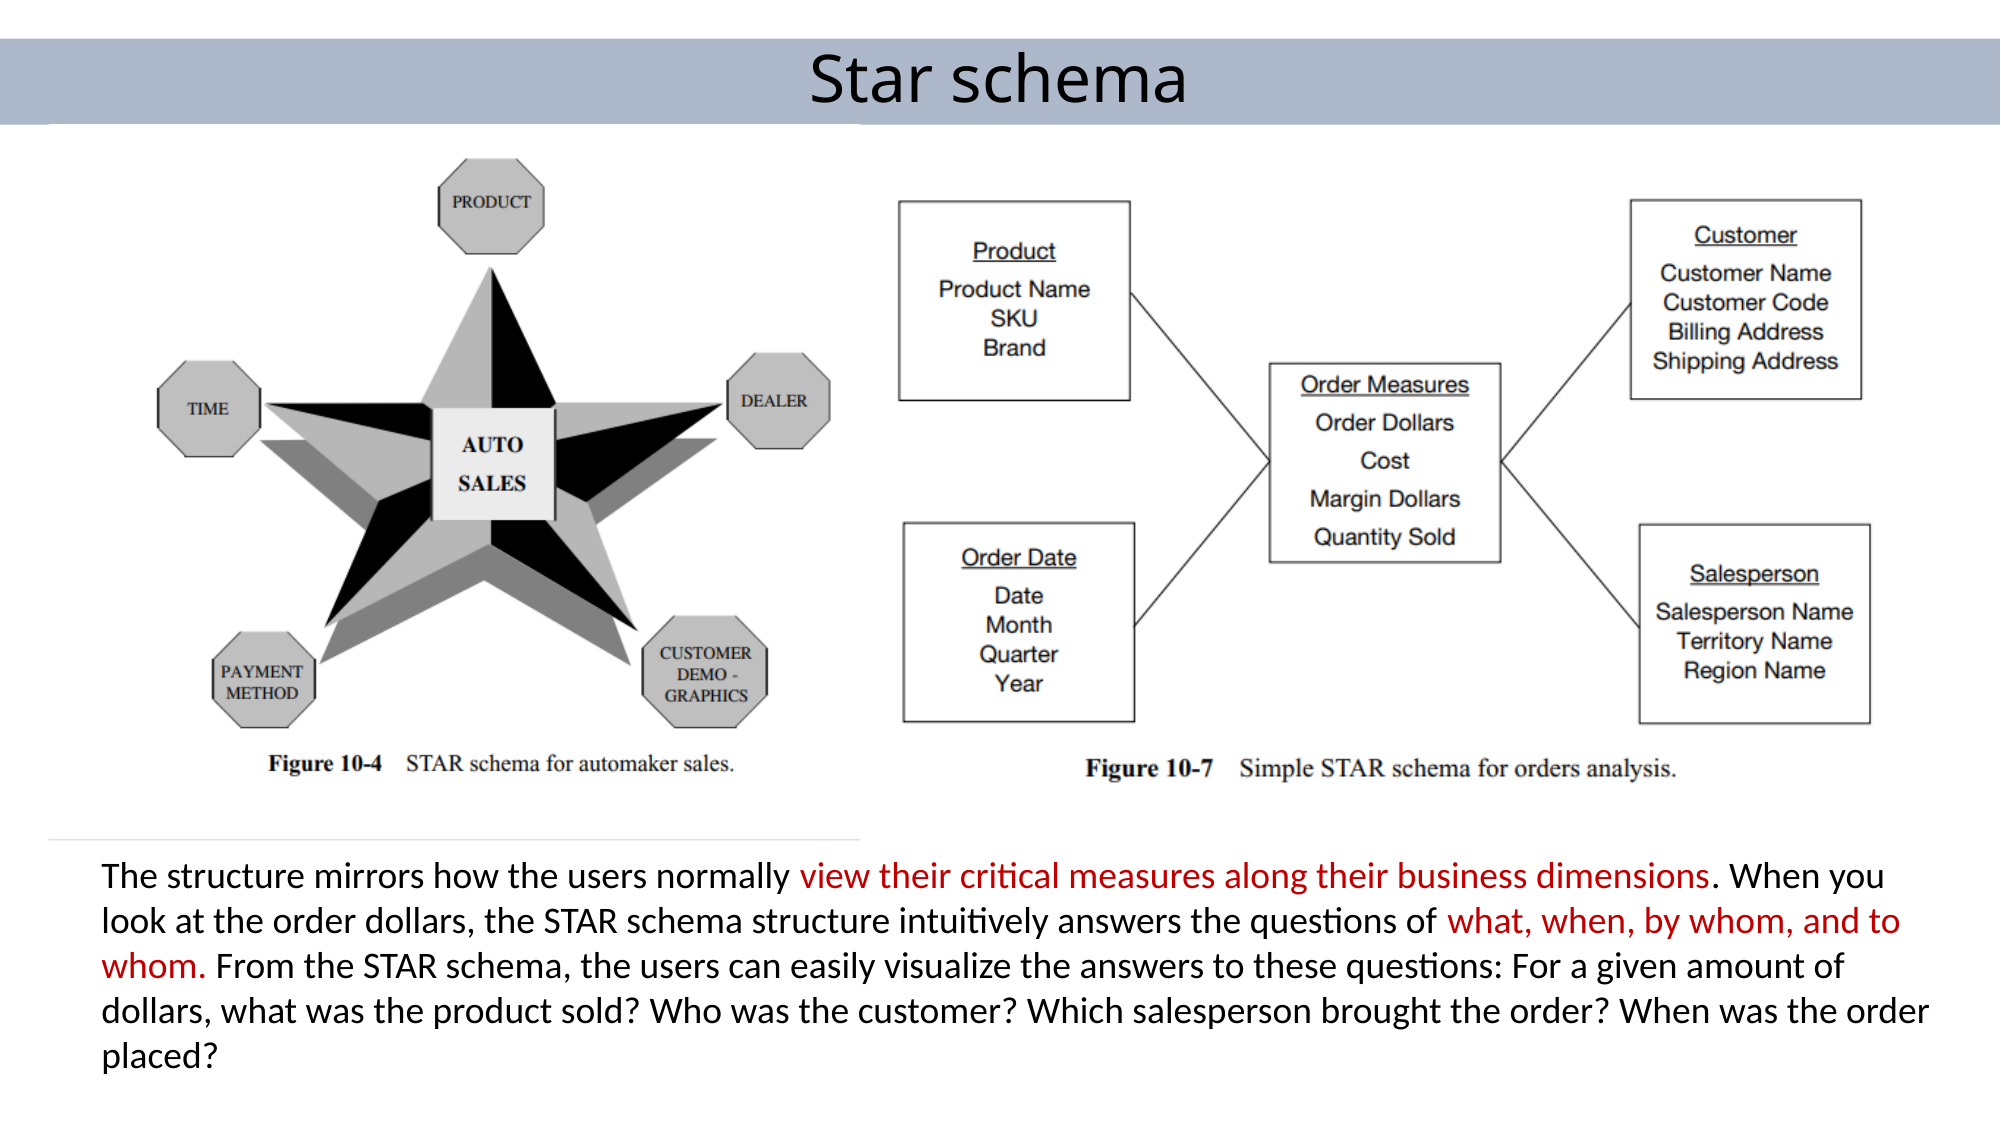

# Star schema
The structure mirrors how the users normally view their critical measures along their business dimensions. When you look at the order dollars, the STAR schema structure intuitively answers the questions of what, when, by whom, and to whom. From the STAR schema, the users can easily visualize the answers to these questions: For a given amount of dollars, what was the product sold? Who was the customer? Which salesperson brought the order? When was the order placed?